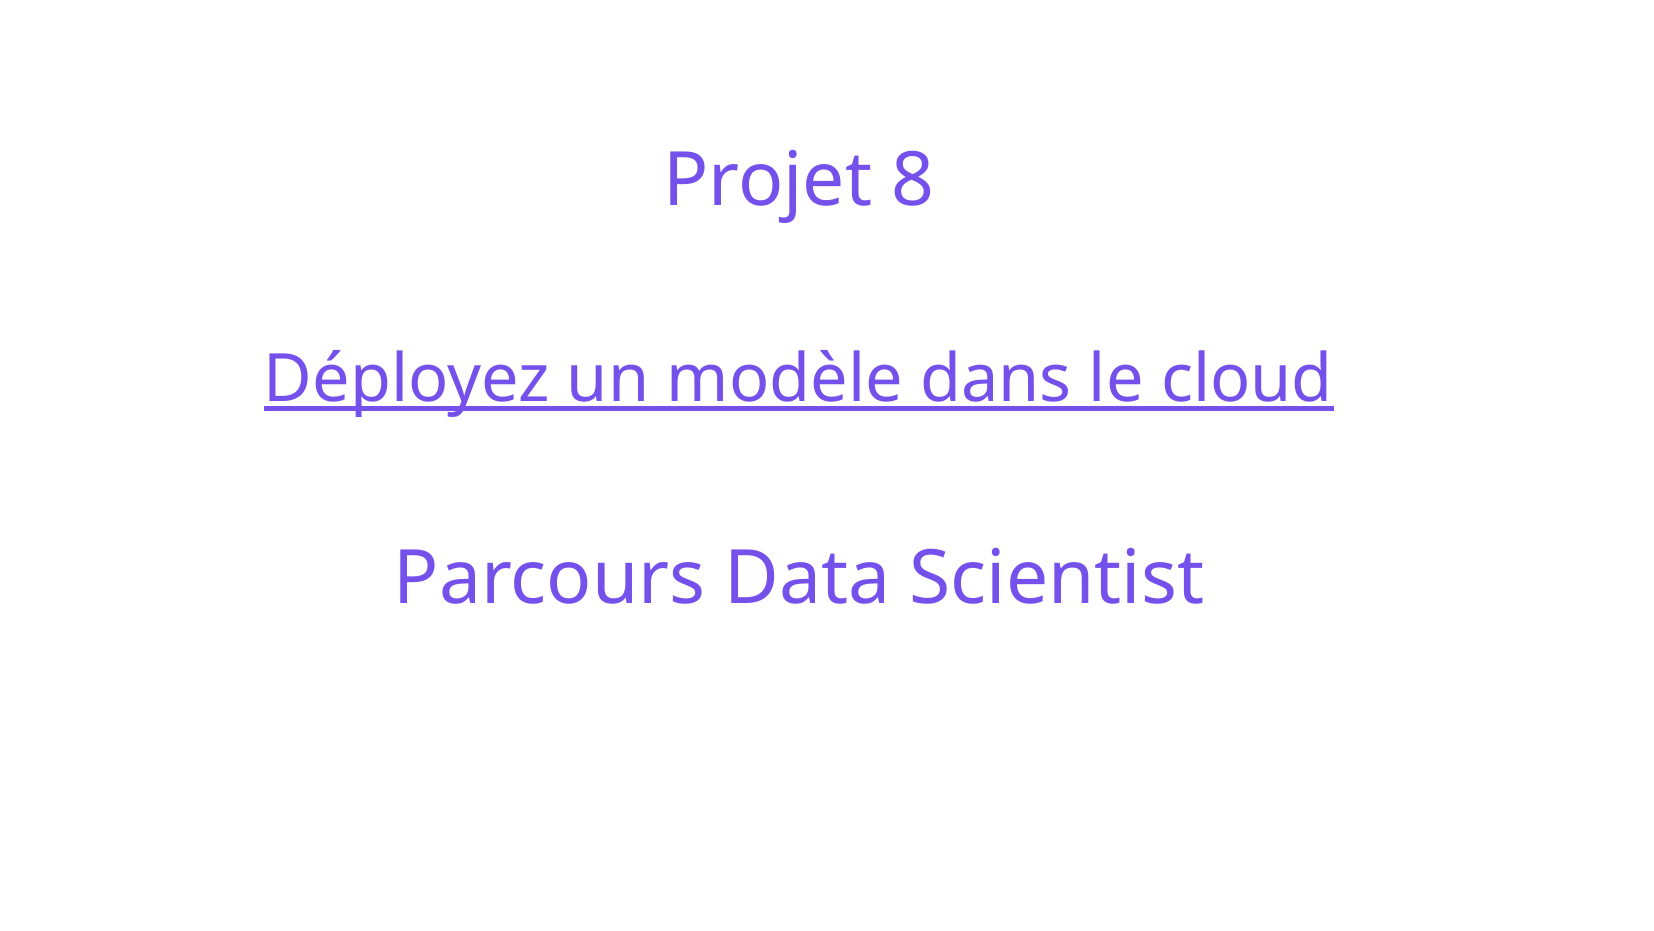

Projet 8
Déployez un modèle dans le cloud
Parcours Data Scientist